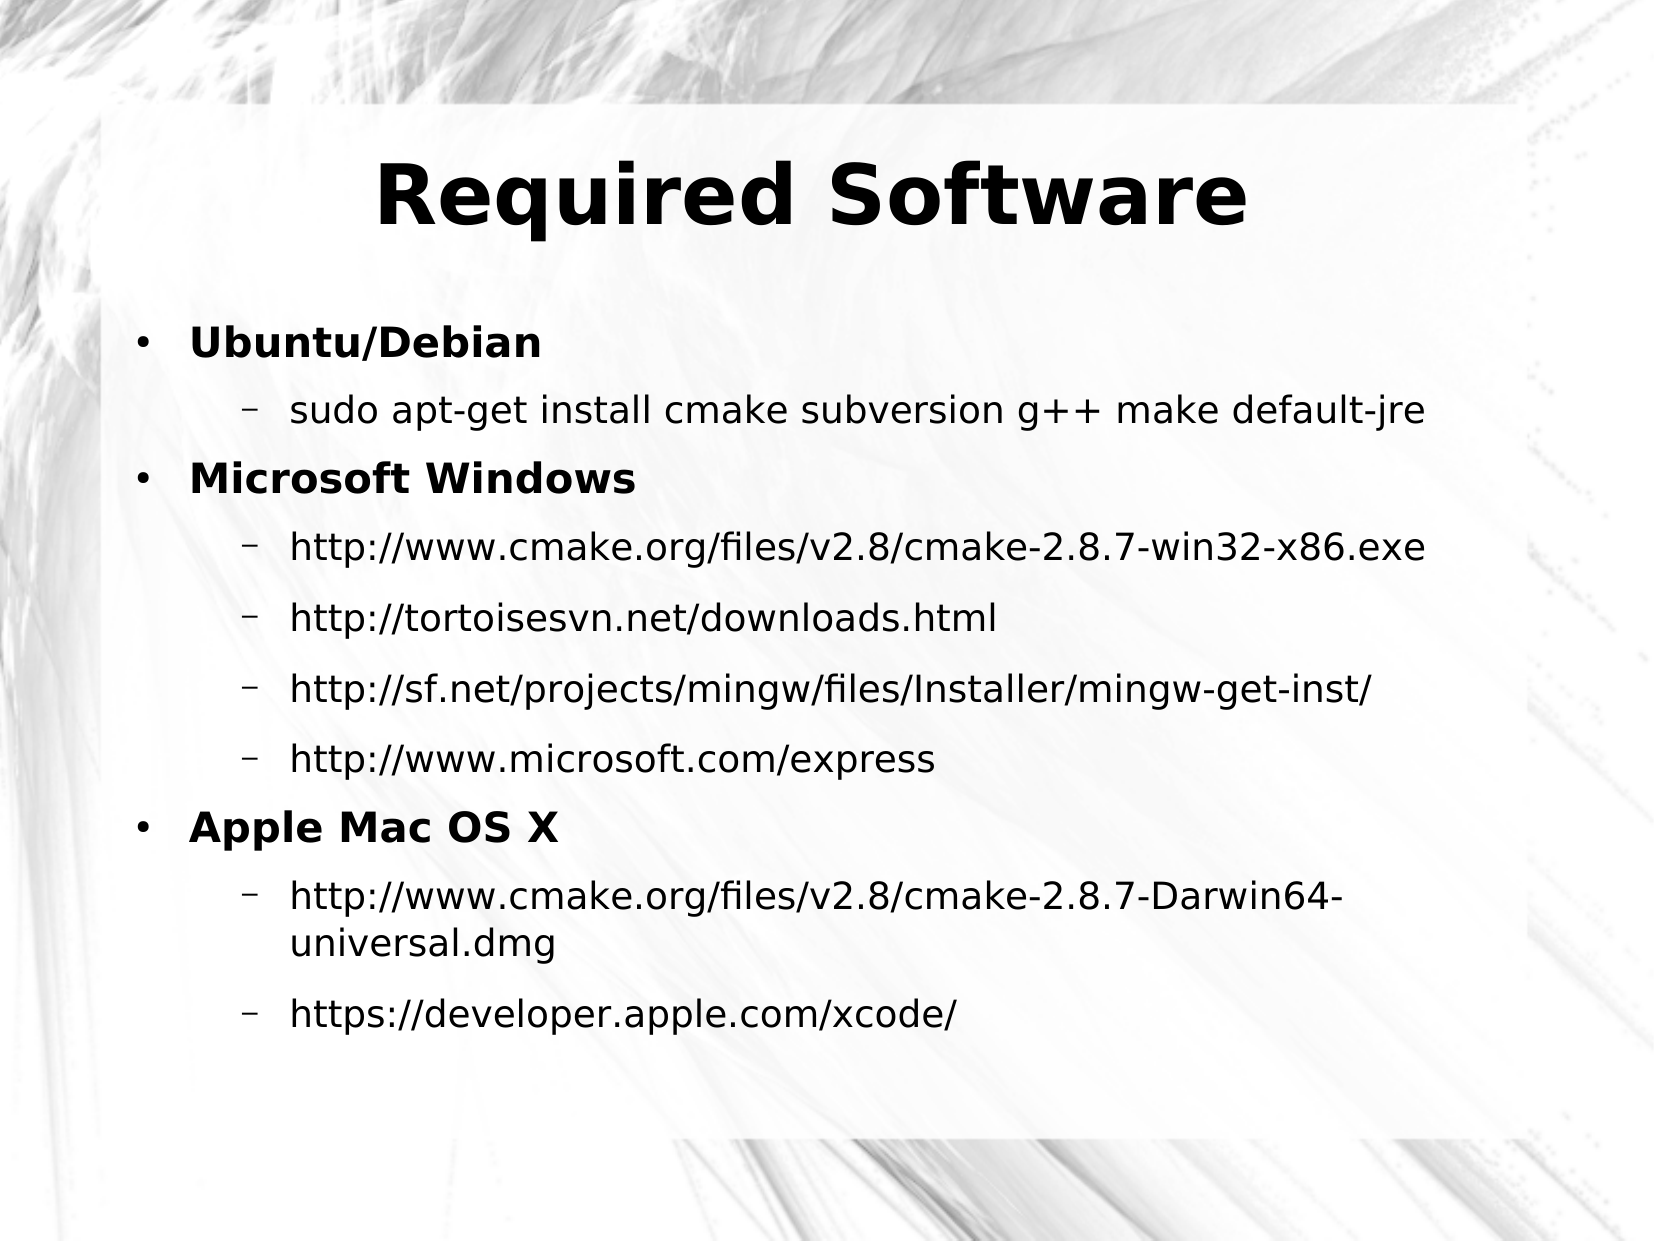

# Required Software
Ubuntu/Debian
sudo apt-get install cmake subversion g++ make default-jre
Microsoft Windows
http://www.cmake.org/files/v2.8/cmake-2.8.7-win32-x86.exe
http://tortoisesvn.net/downloads.html
http://sf.net/projects/mingw/files/Installer/mingw-get-inst/
http://www.microsoft.com/express
Apple Mac OS X
http://www.cmake.org/files/v2.8/cmake-2.8.7-Darwin64-universal.dmg
https://developer.apple.com/xcode/